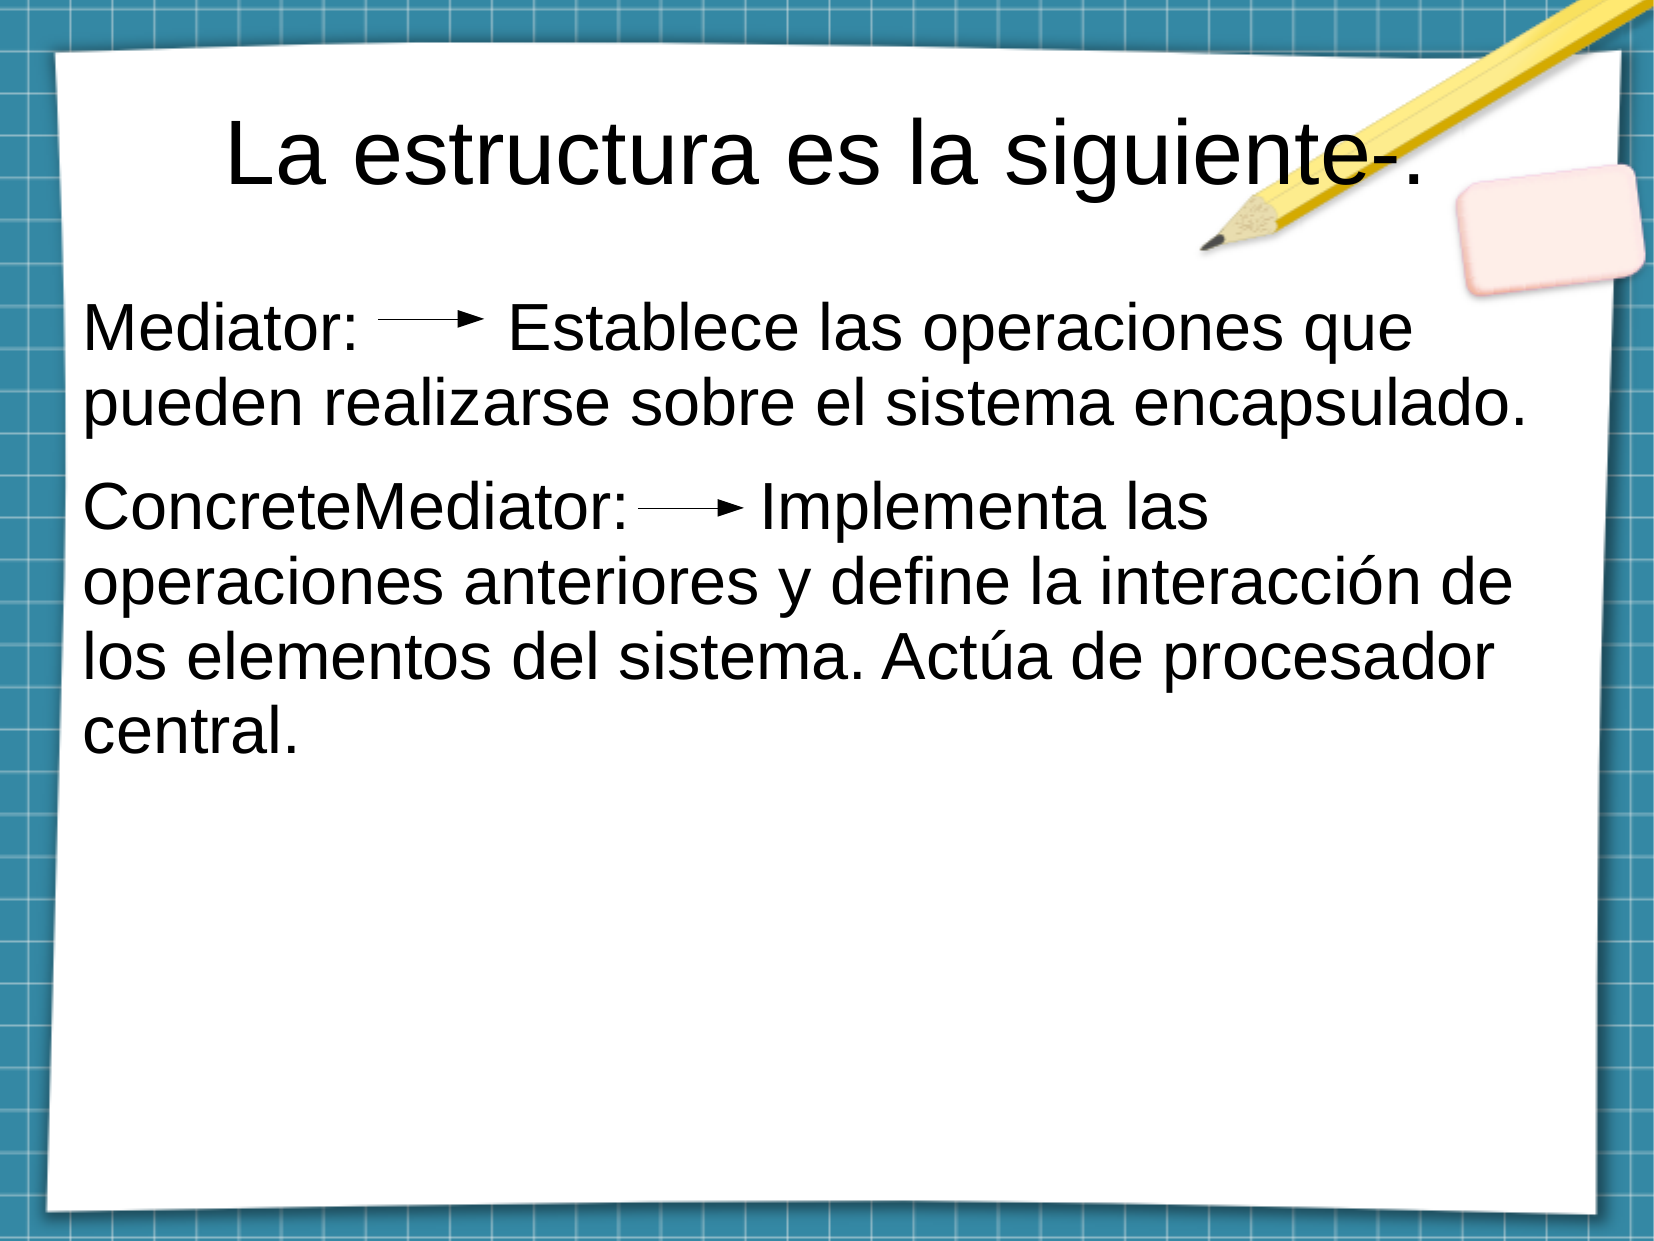

# La estructura es la siguiente-.
Mediator: Establece las operaciones que pueden realizarse sobre el sistema encapsulado.
ConcreteMediator: Implementa las operaciones anteriores y define la interacción de los elementos del sistema. Actúa de procesador central.